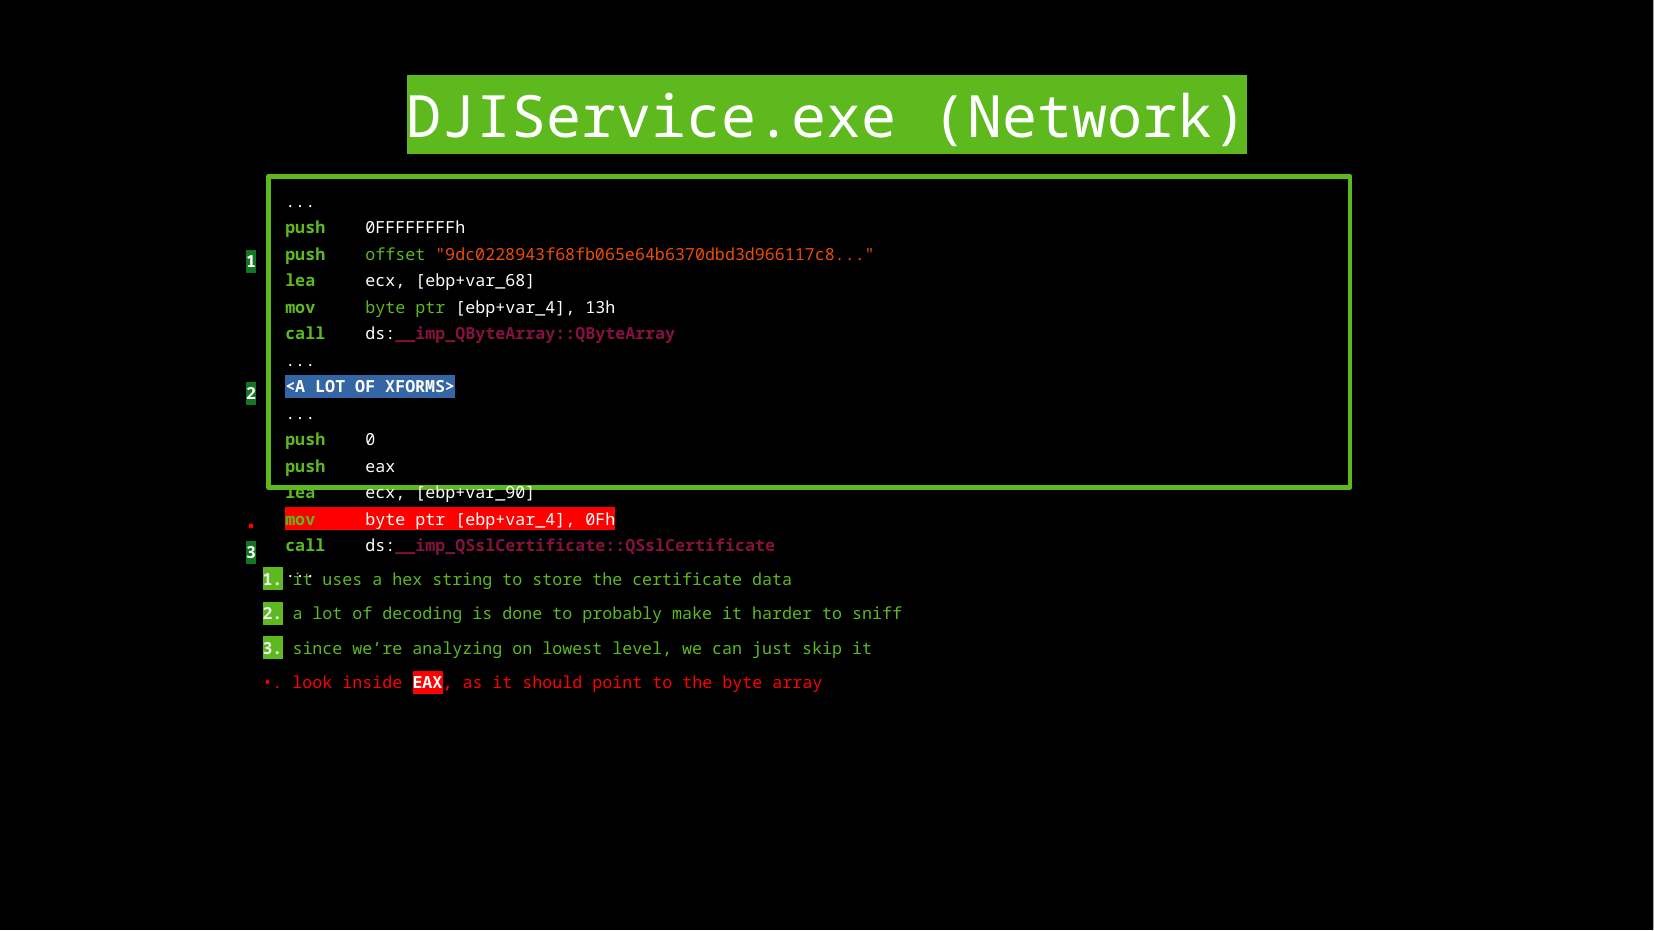

# DJIService.exe (Network)
1
2
•
3
...
push 0FFFFFFFFh
push offset "9dc0228943f68fb065e64b6370dbd3d966117c8..."
lea ecx, [ebp+var_68]
mov byte ptr [ebp+var_4], 13h
call ds:__imp_QByteArray::QByteArray
...
<A LOT OF XFORMS>
...
push 0
push eax
lea ecx, [ebp+var_90]
mov byte ptr [ebp+var_4], 0Fh
call ds:__imp_QSslCertificate::QSslCertificate
...
1. it uses a hex string to store the certificate data
2. a lot of decoding is done to probably make it harder to sniff
3. since we’re analyzing on lowest level, we can just skip it
•. look inside EAX, as it should point to the byte array